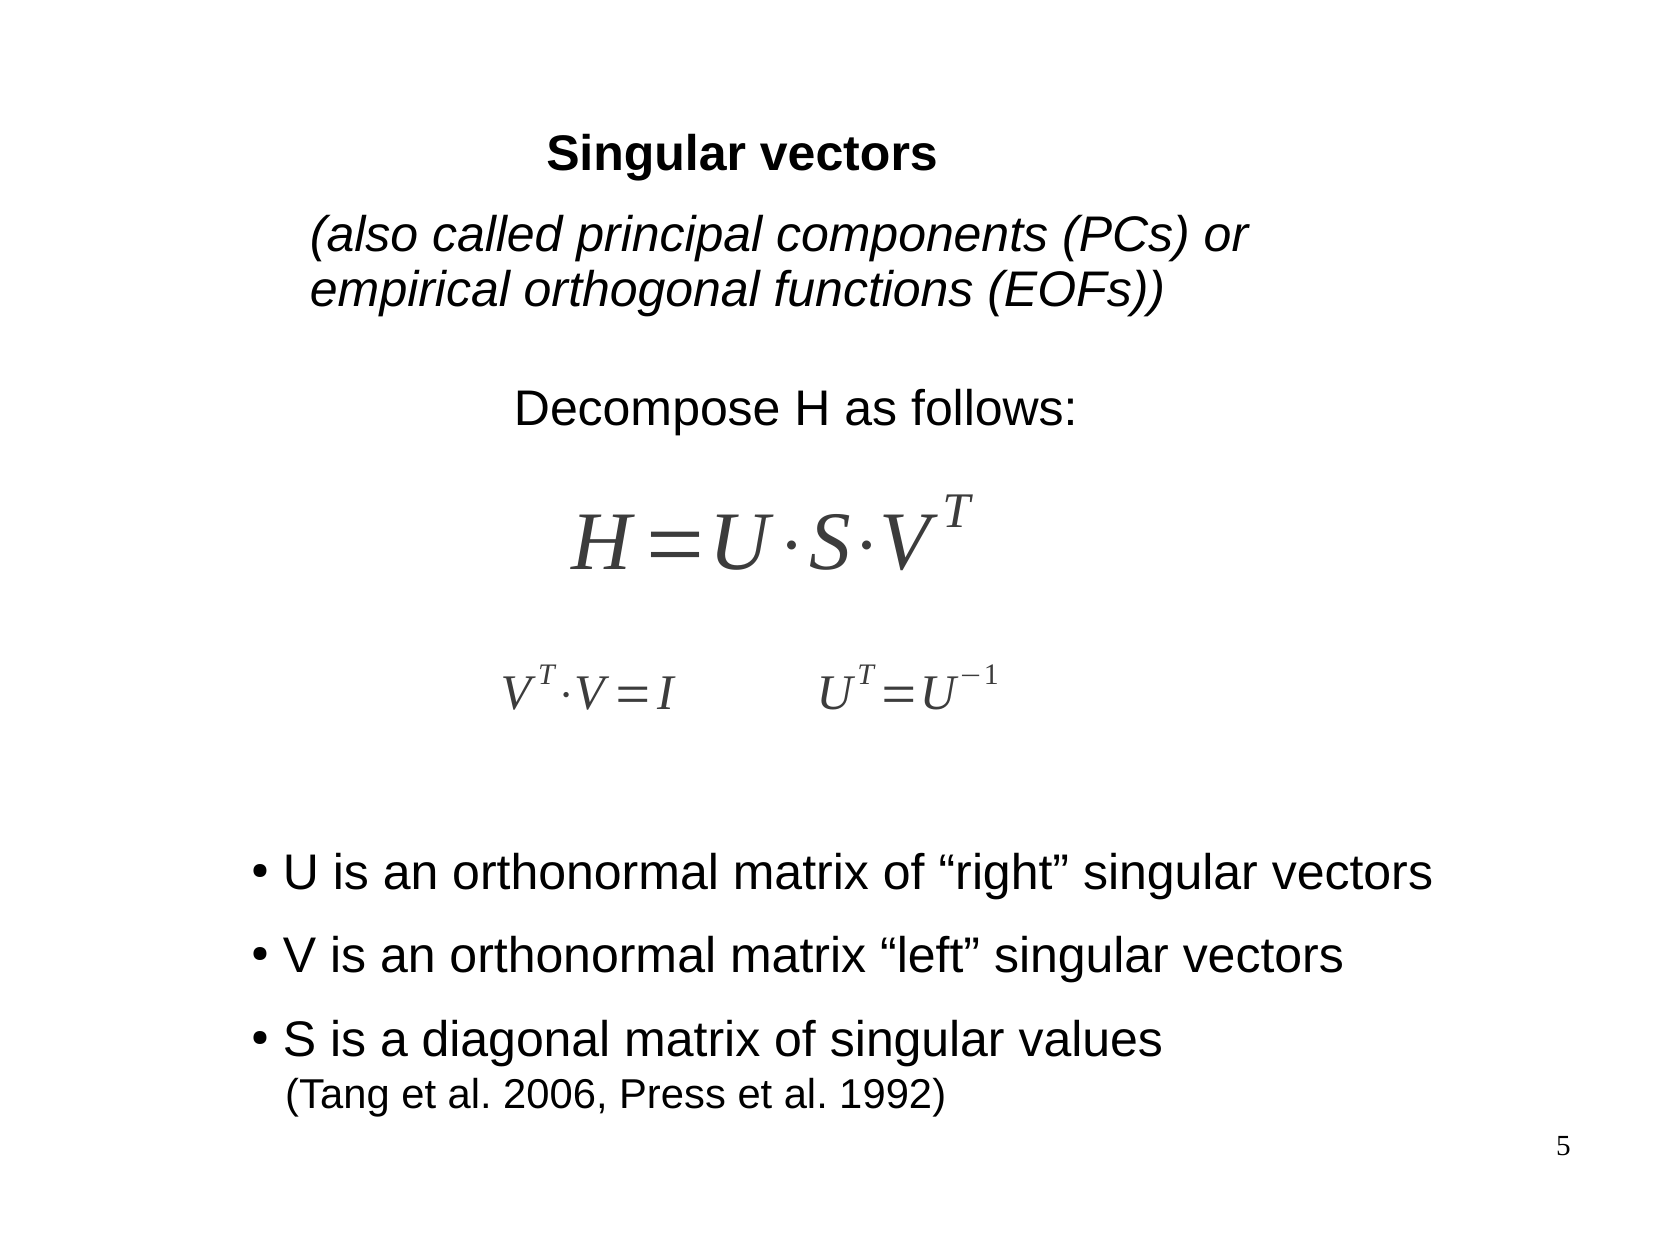

Singular vectors
(also called principal components (PCs) or empirical orthogonal functions (EOFs))
Decompose H as follows:
 U is an orthonormal matrix of “right” singular vectors
 V is an orthonormal matrix “left” singular vectors
 S is a diagonal matrix of singular values
(Tang et al. 2006, Press et al. 1992)
5